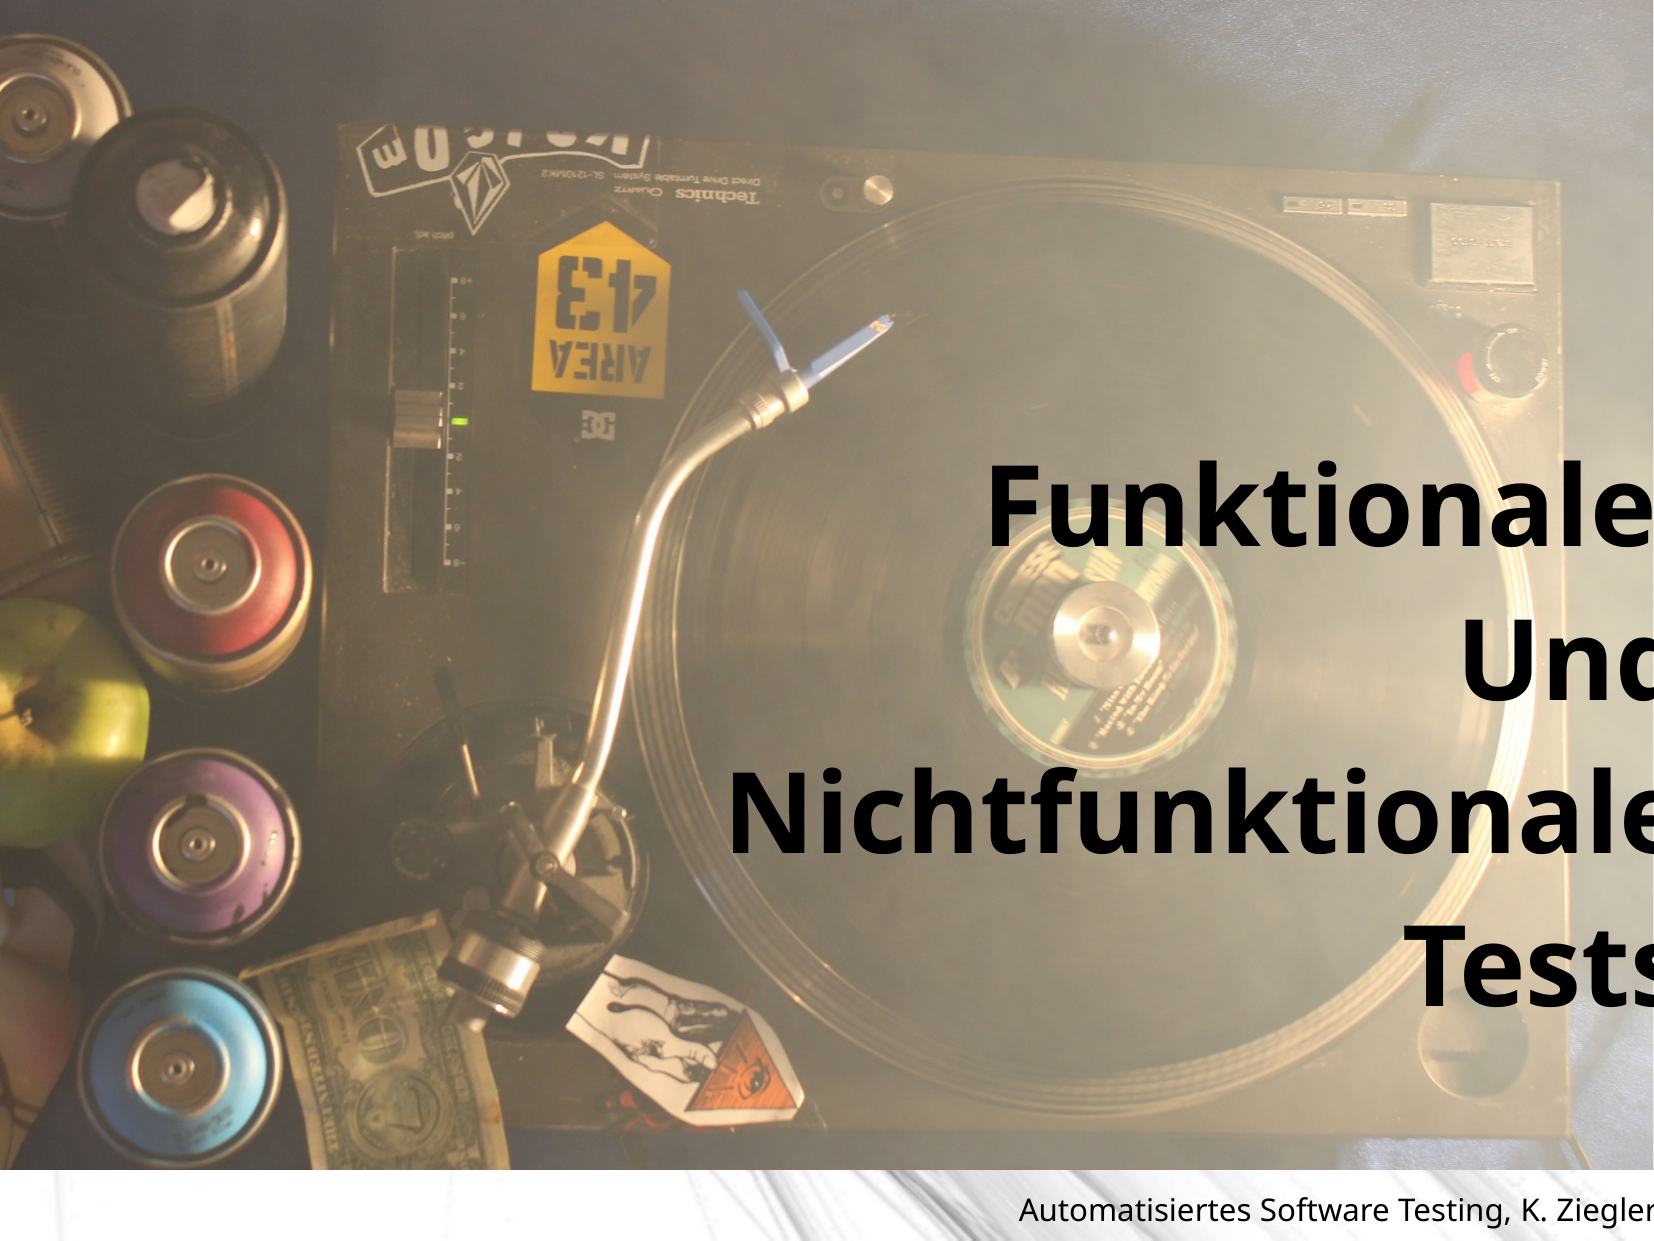

Funktionale
Und
Nichtfunktionale
Tests
Automatisiertes Software Testing, K. Ziegler